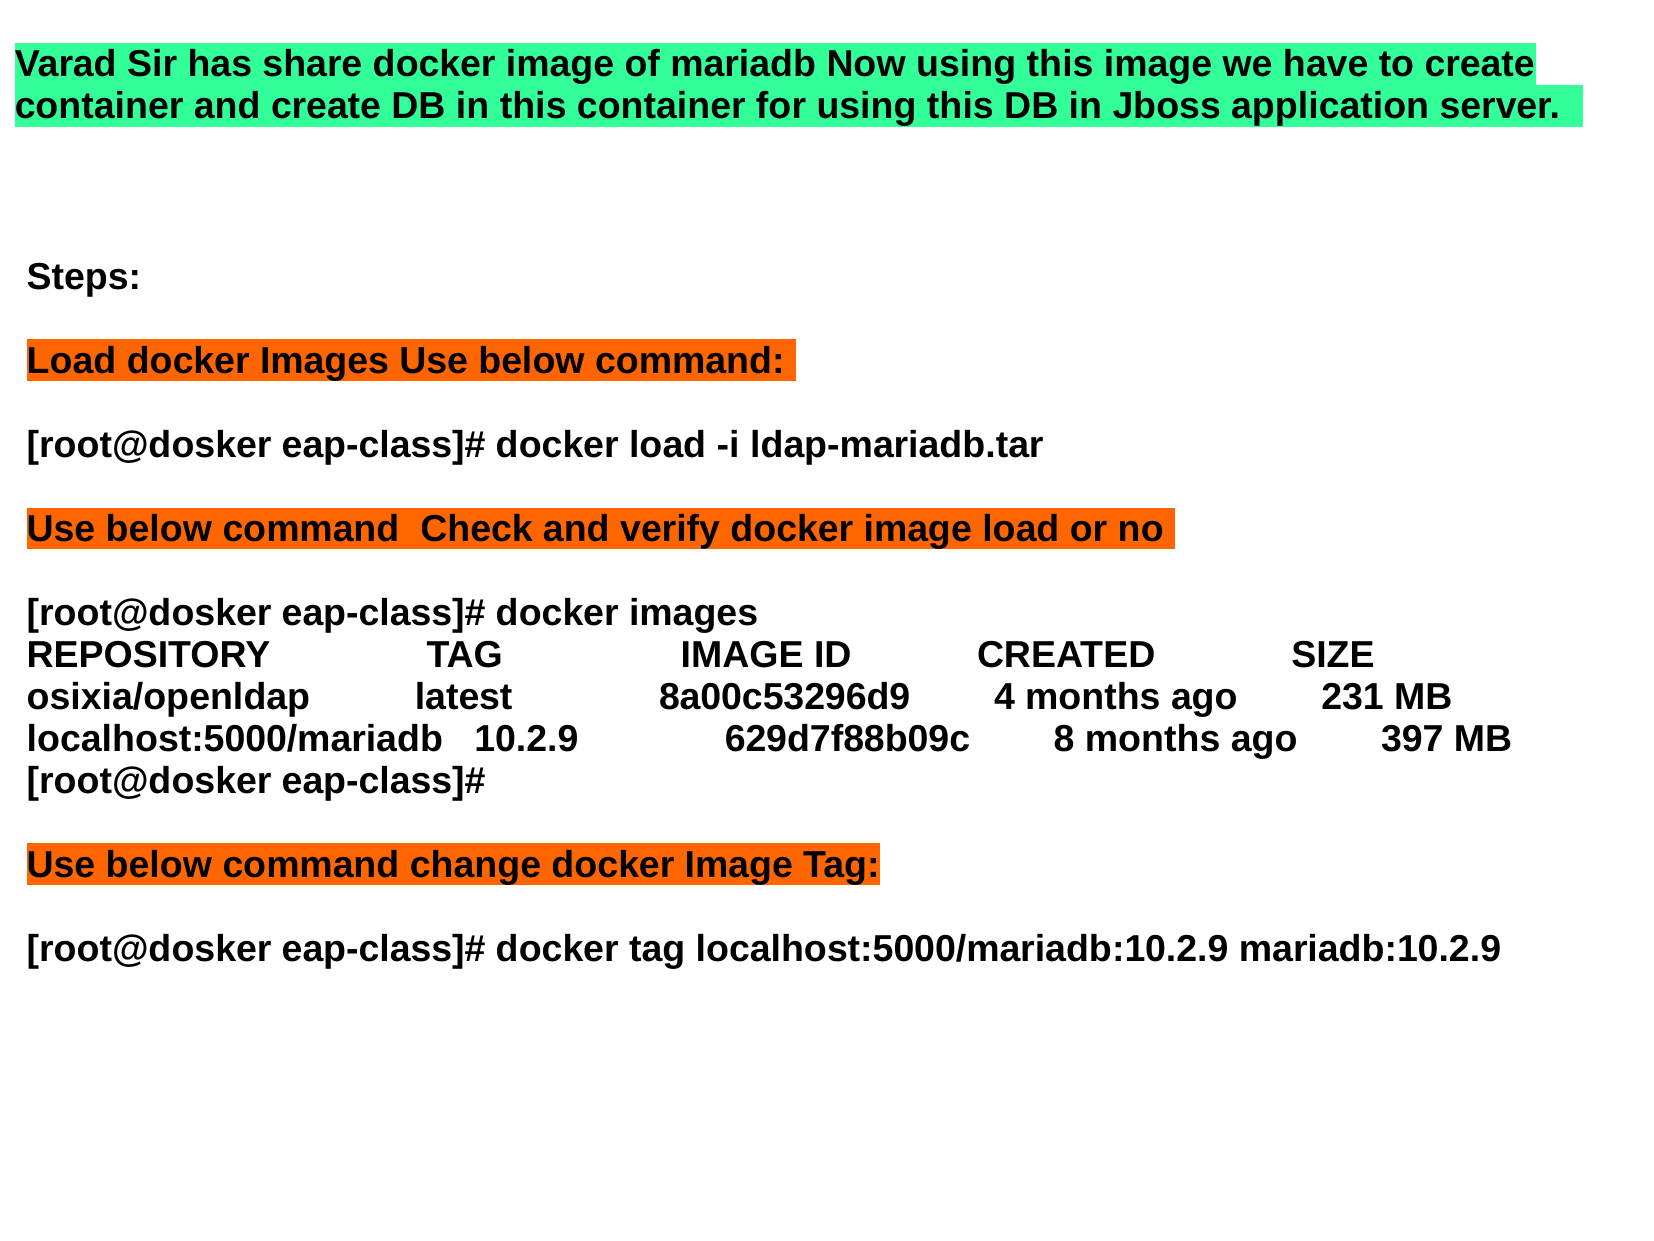

Varad Sir has share docker image of mariadb Now using this image we have to create container and create DB in this container for using this DB in Jboss application server.
Steps:
Load docker Images Use below command:
[root@dosker eap-class]# docker load -i ldap-mariadb.tar
Use below command Check and verify docker image load or no
[root@dosker eap-class]# docker images
REPOSITORY TAG IMAGE ID CREATED SIZE
osixia/openldap latest 8a00c53296d9 4 months ago 231 MB
localhost:5000/mariadb 10.2.9 629d7f88b09c 8 months ago 397 MB
[root@dosker eap-class]#
Use below command change docker Image Tag:
[root@dosker eap-class]# docker tag localhost:5000/mariadb:10.2.9 mariadb:10.2.9